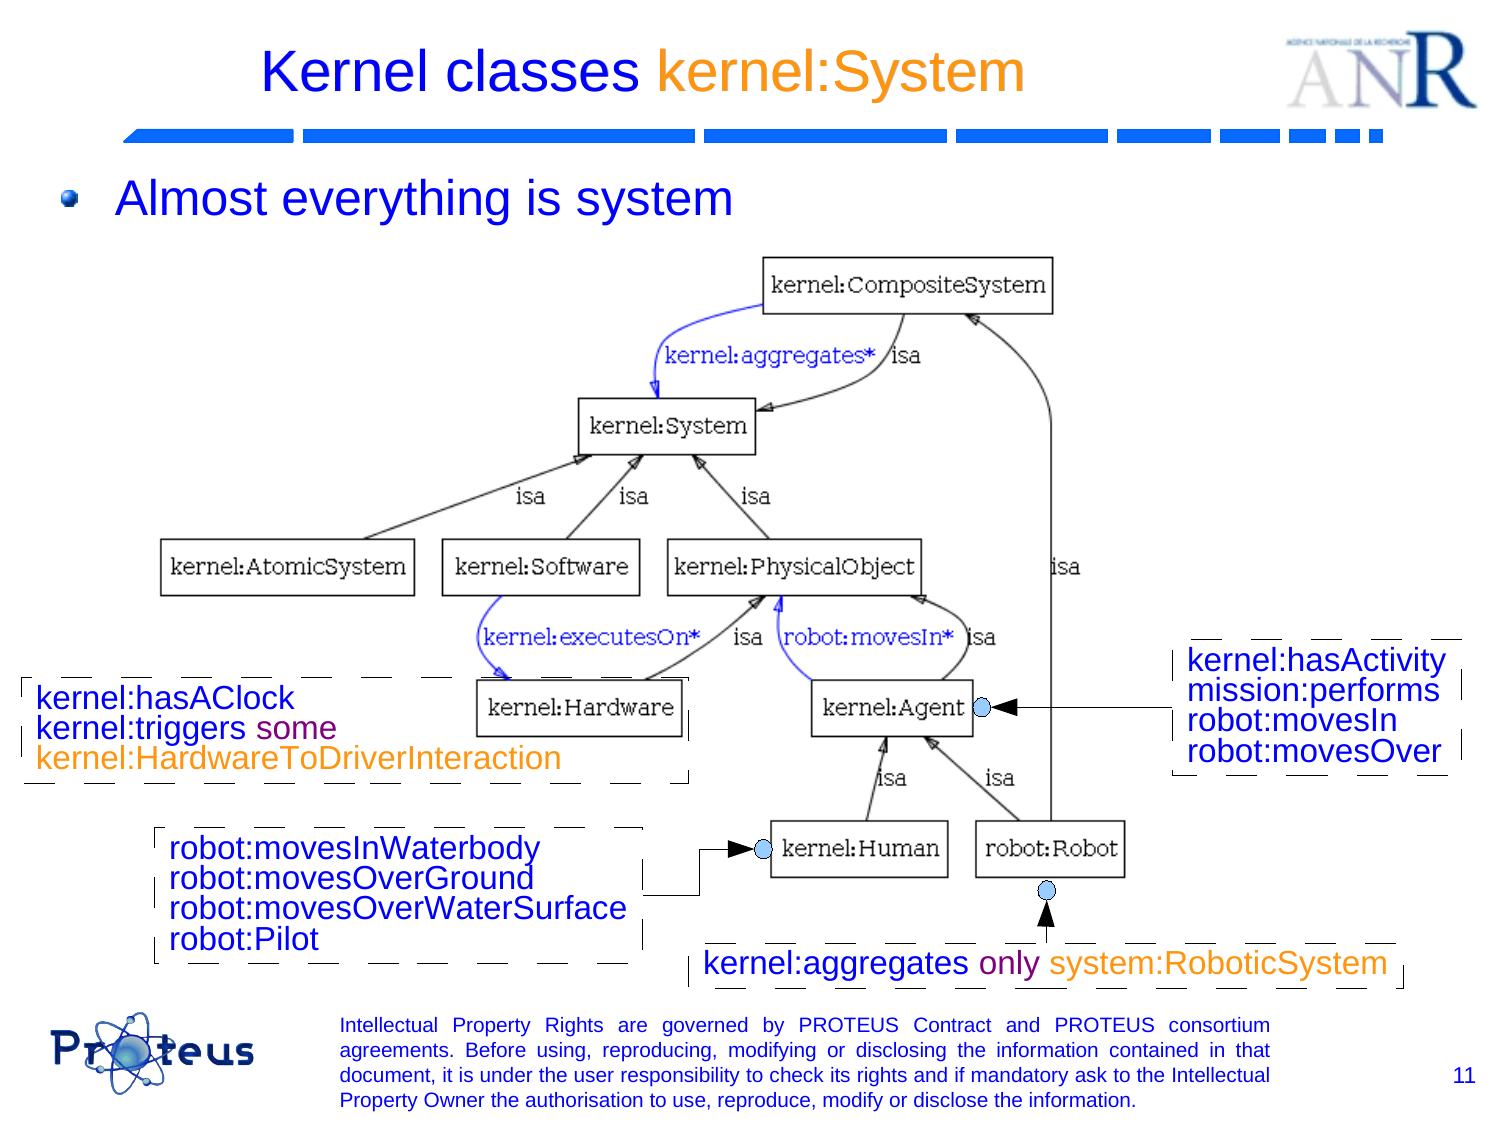

# Kernel classes kernel:System
Almost everything is system
kernel:hasActivity
mission:performs
robot:movesIn
robot:movesOver
kernel:hasAClock
kernel:triggers some kernel:HardwareToDriverInteraction
robot:movesInWaterbody
robot:movesOverGround
robot:movesOverWaterSurface
robot:Pilot
kernel:aggregates only system:RoboticSystem
11